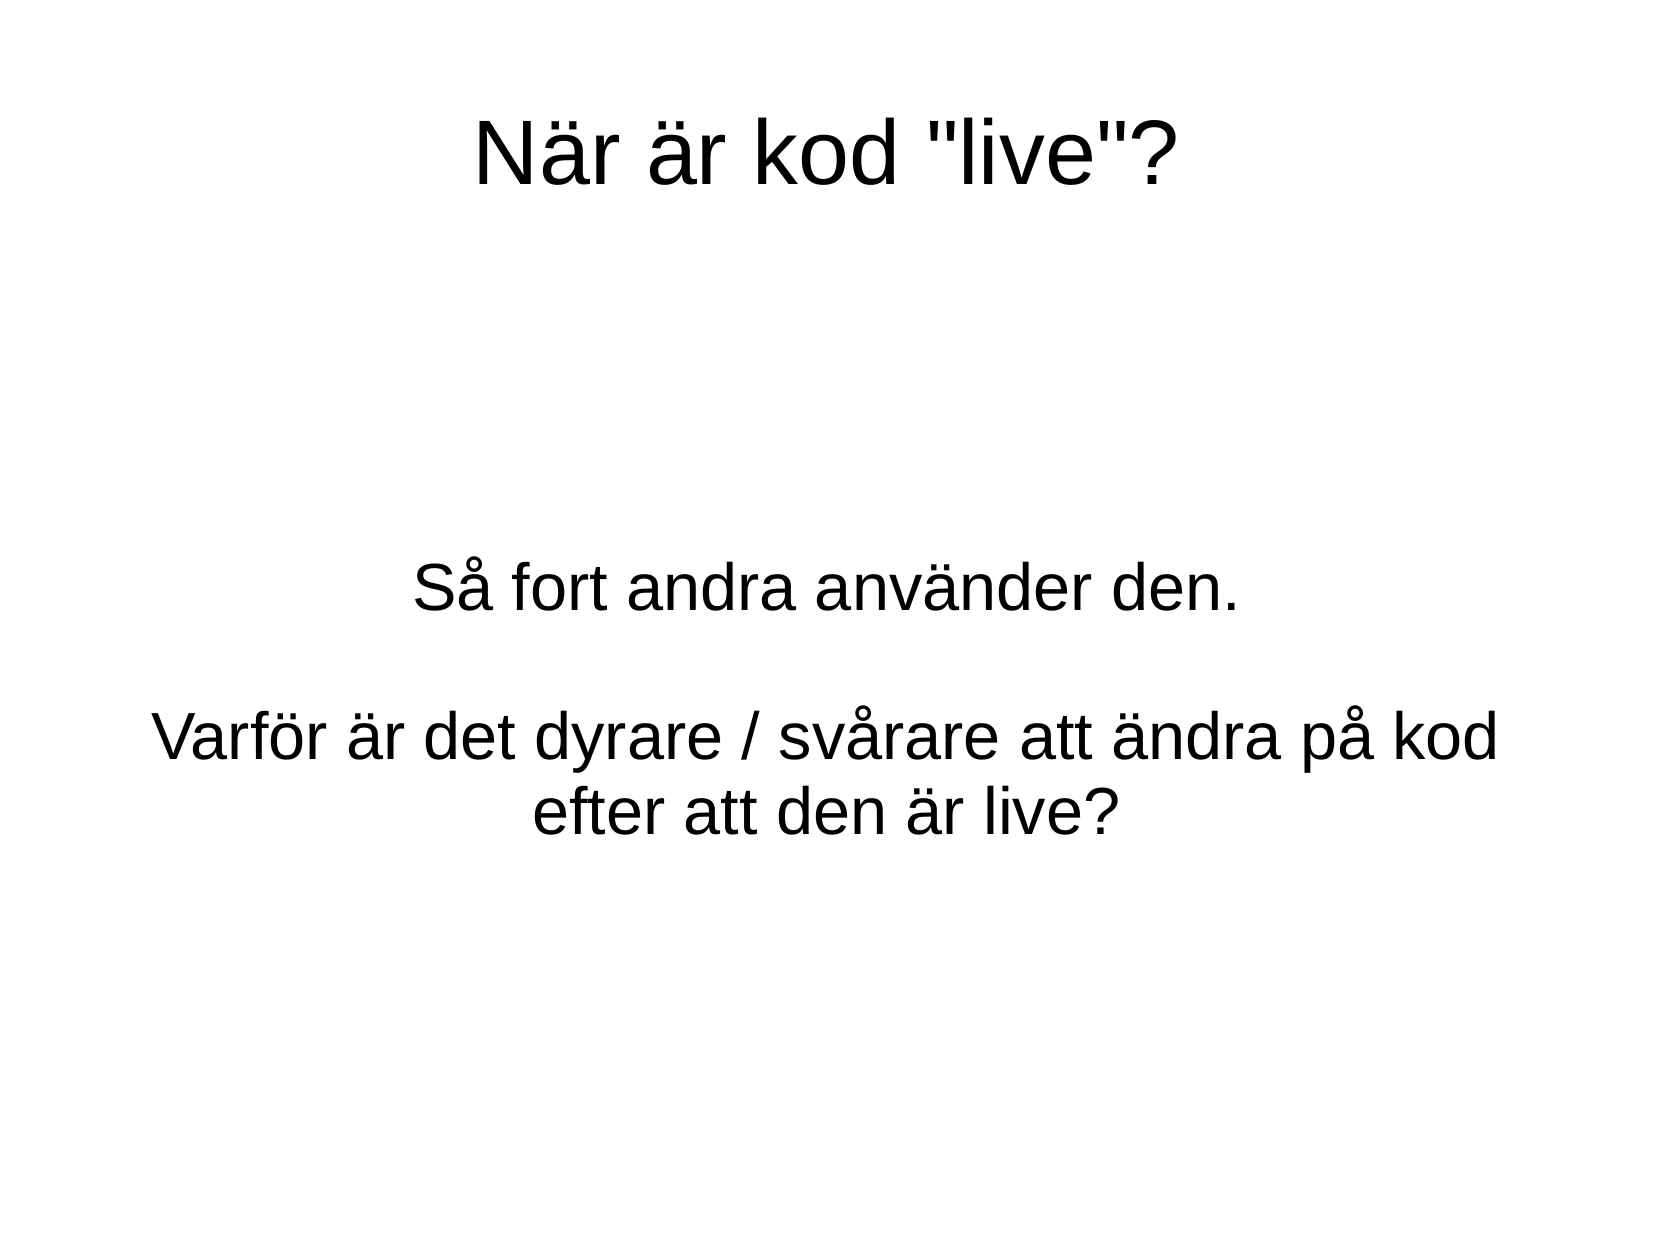

# När är kod "live"?
Så fort andra använder den.
Varför är det dyrare / svårare att ändra på kod efter att den är live?